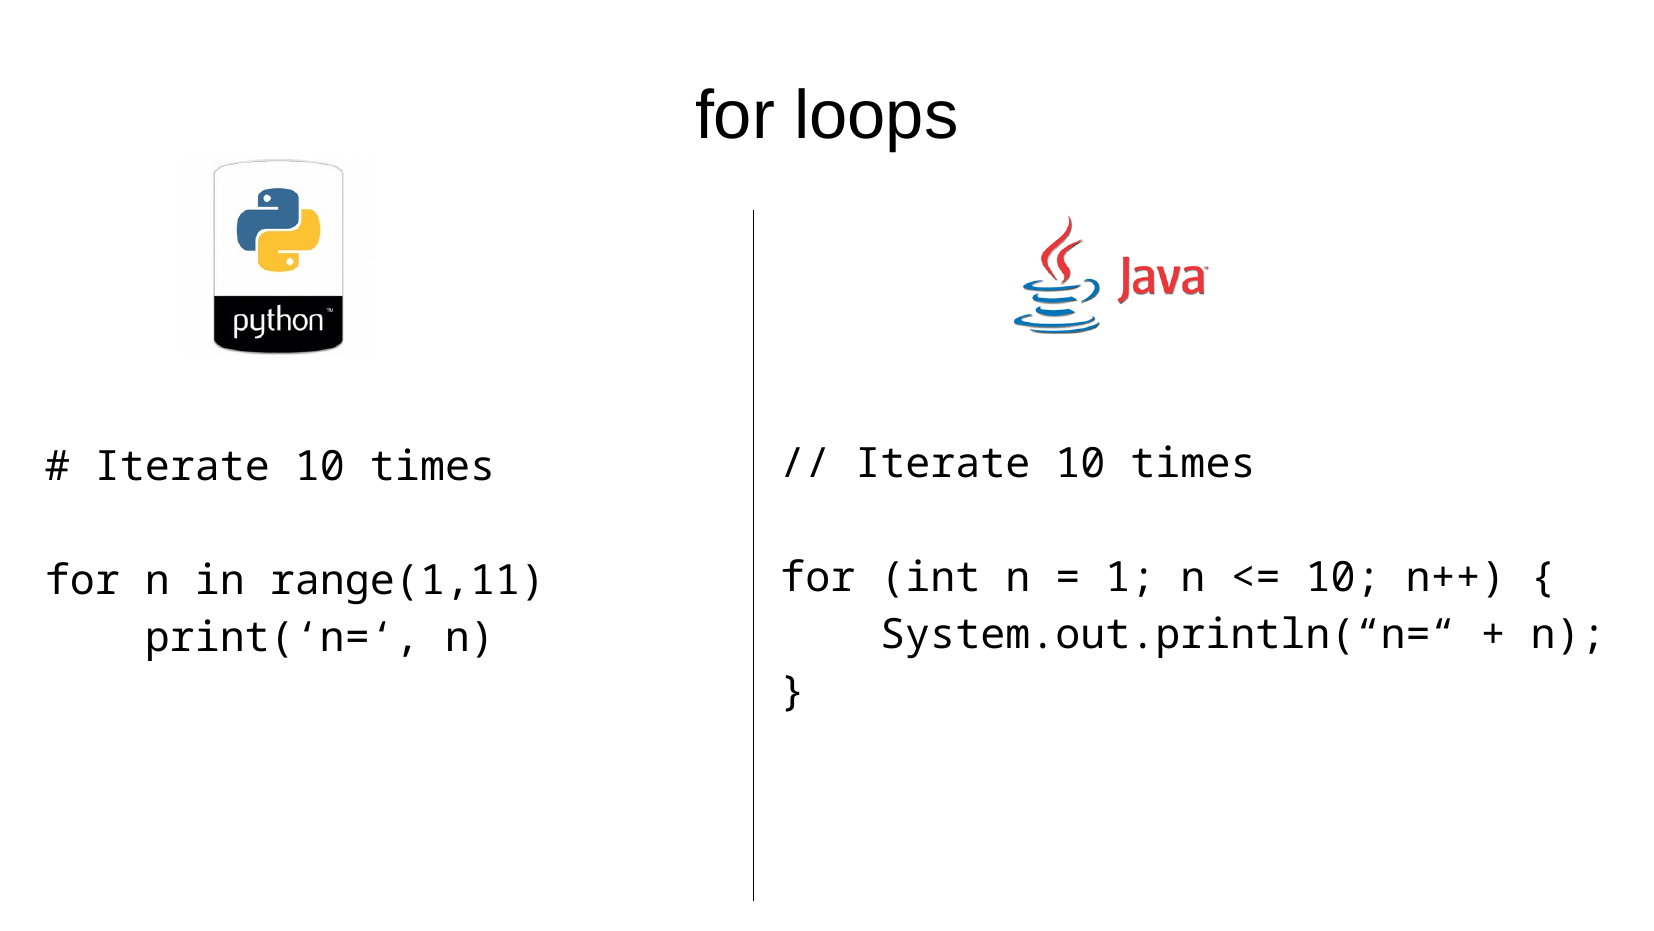

# for loops
// Iterate 10 times
for (int n = 1; n <= 10; n++) {
 System.out.println(“n=“ + n);
}
# Iterate 10 times
for n in range(1,11)
 print(‘n=‘, n)